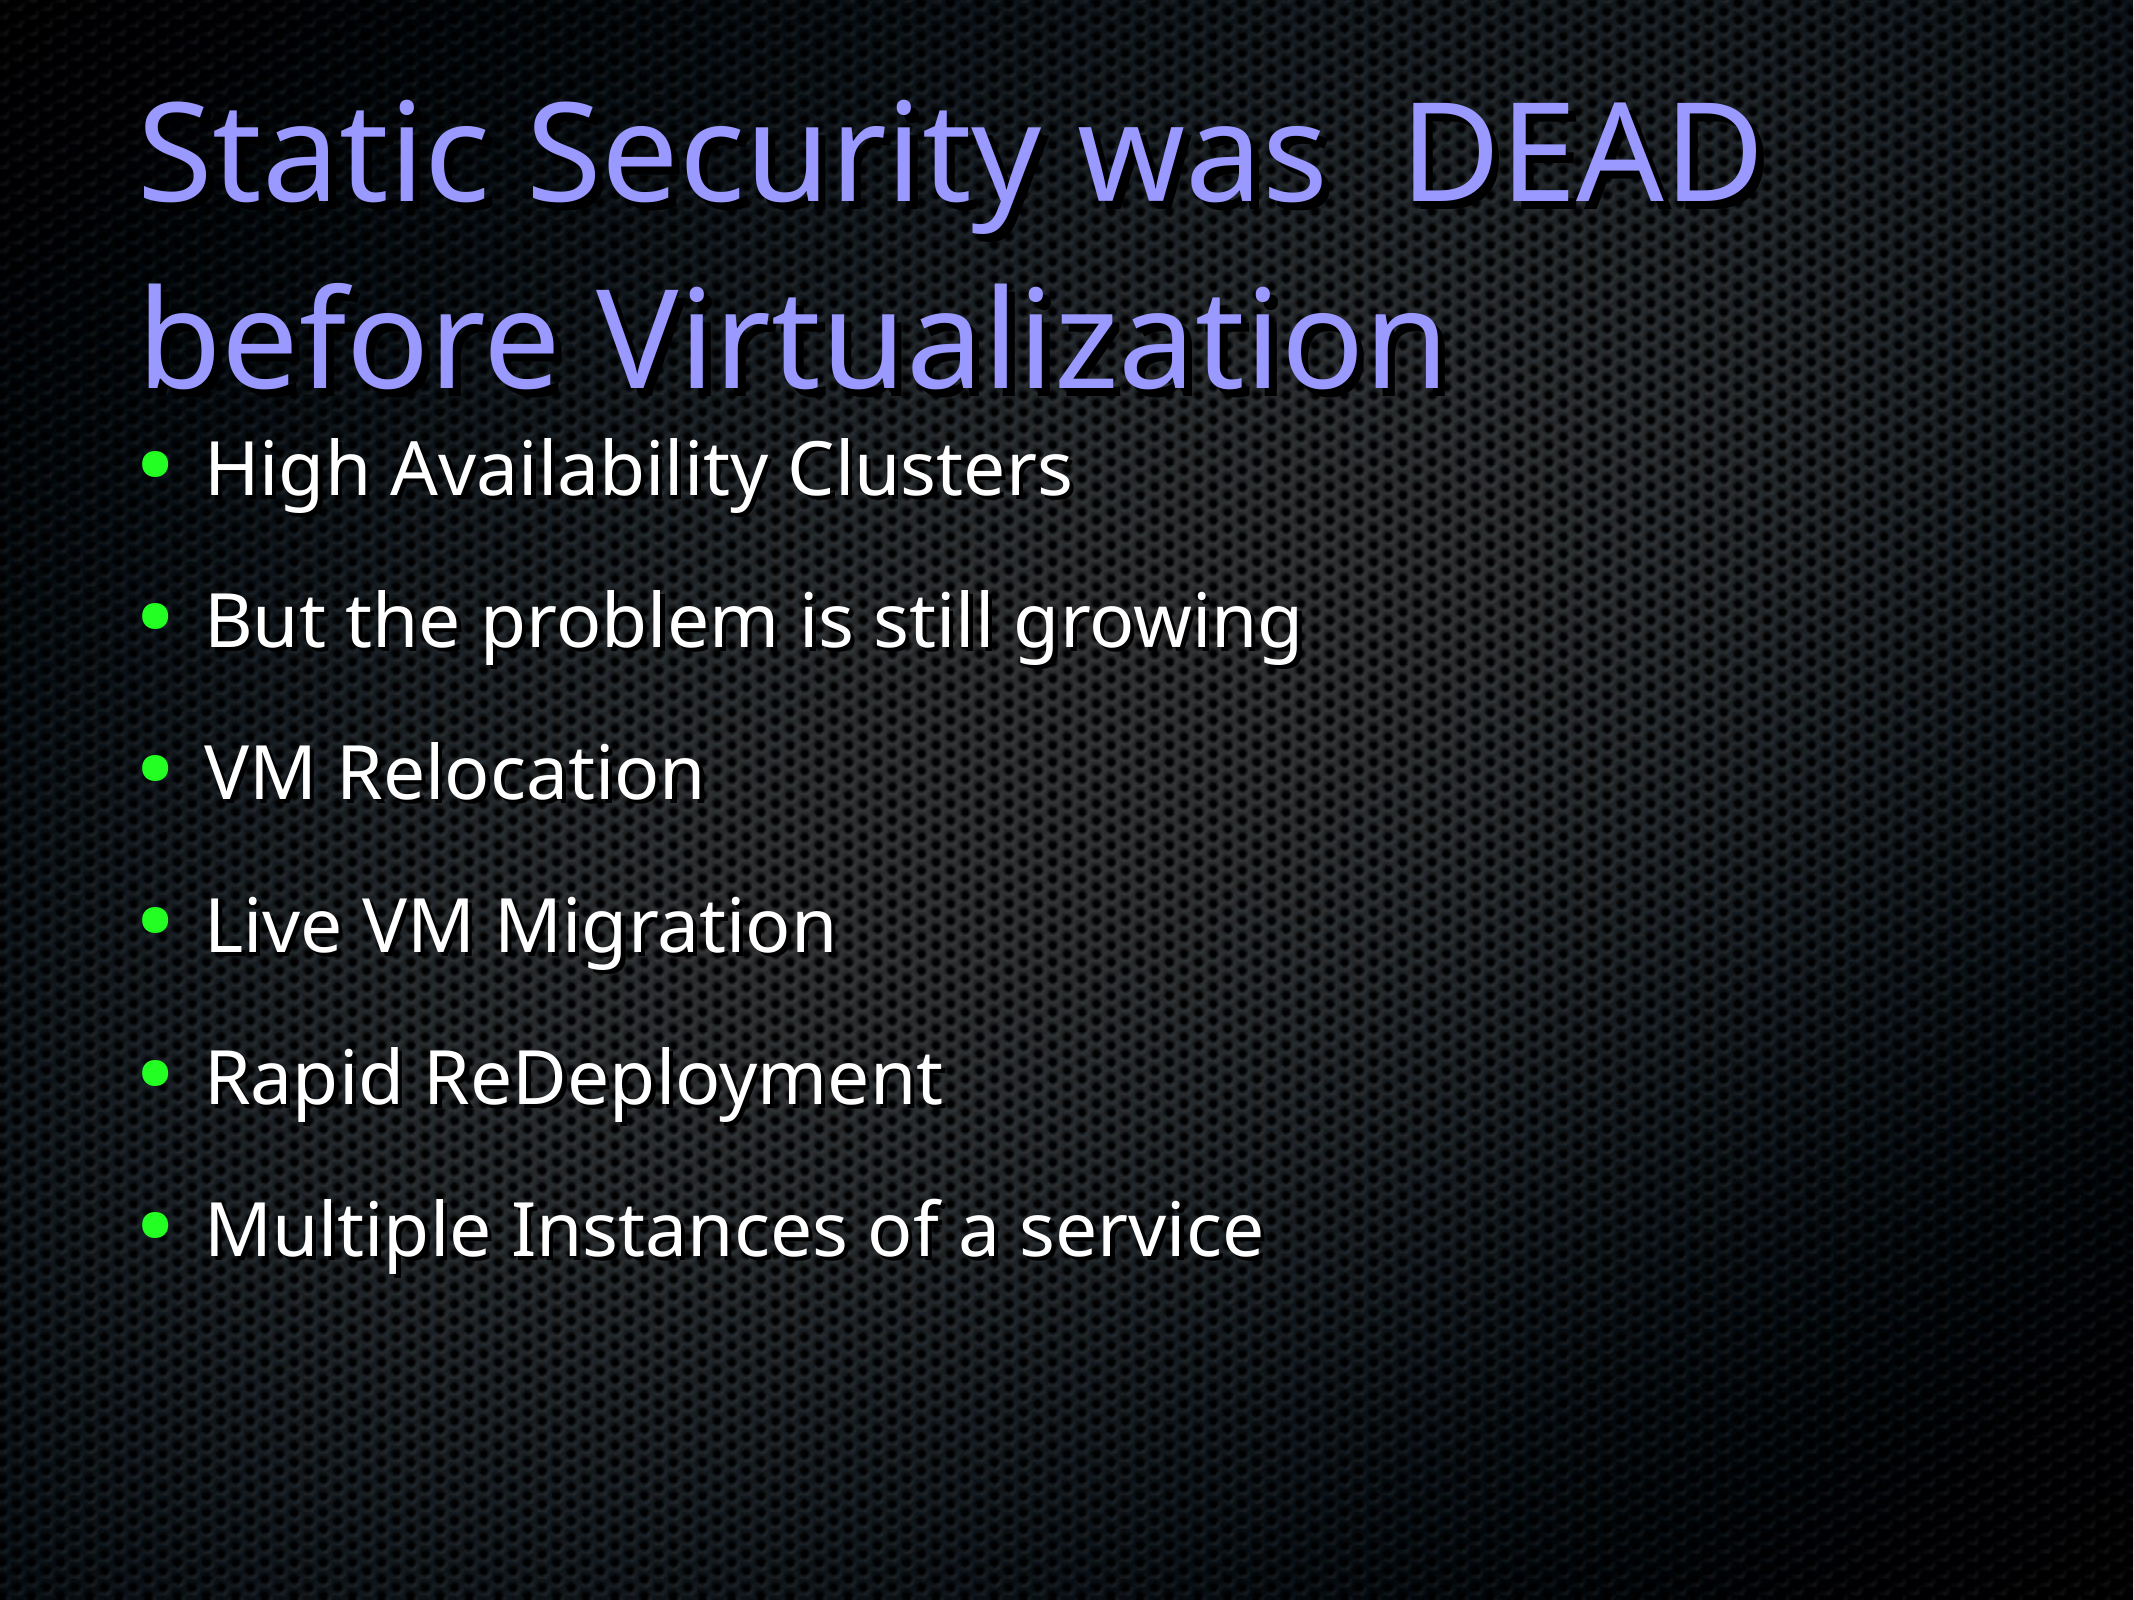

# Static Security was DEAD before Virtualization
High Availability Clusters
But the problem is still growing
VM Relocation
Live VM Migration
Rapid ReDeployment
Multiple Instances of a service